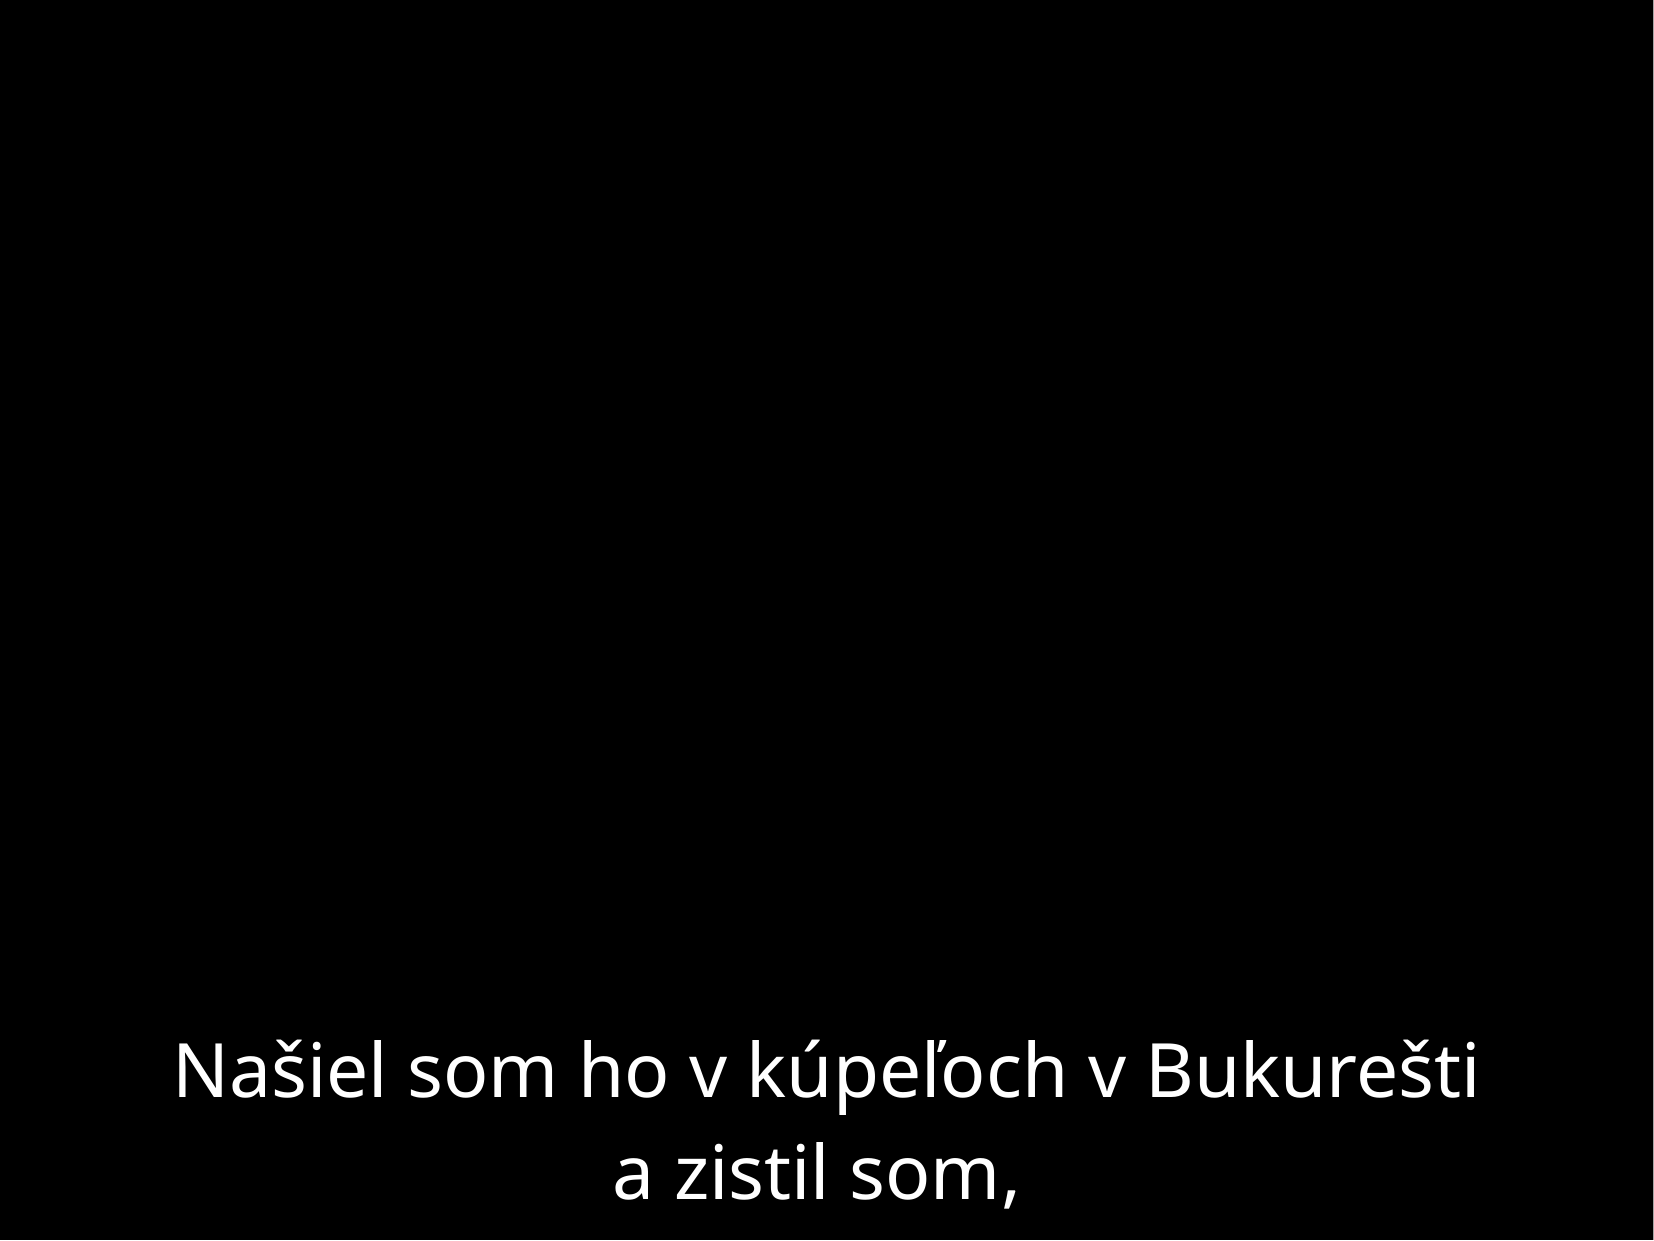

# Našiel som ho v kúpeľoch v Bukurešti a zistil som,